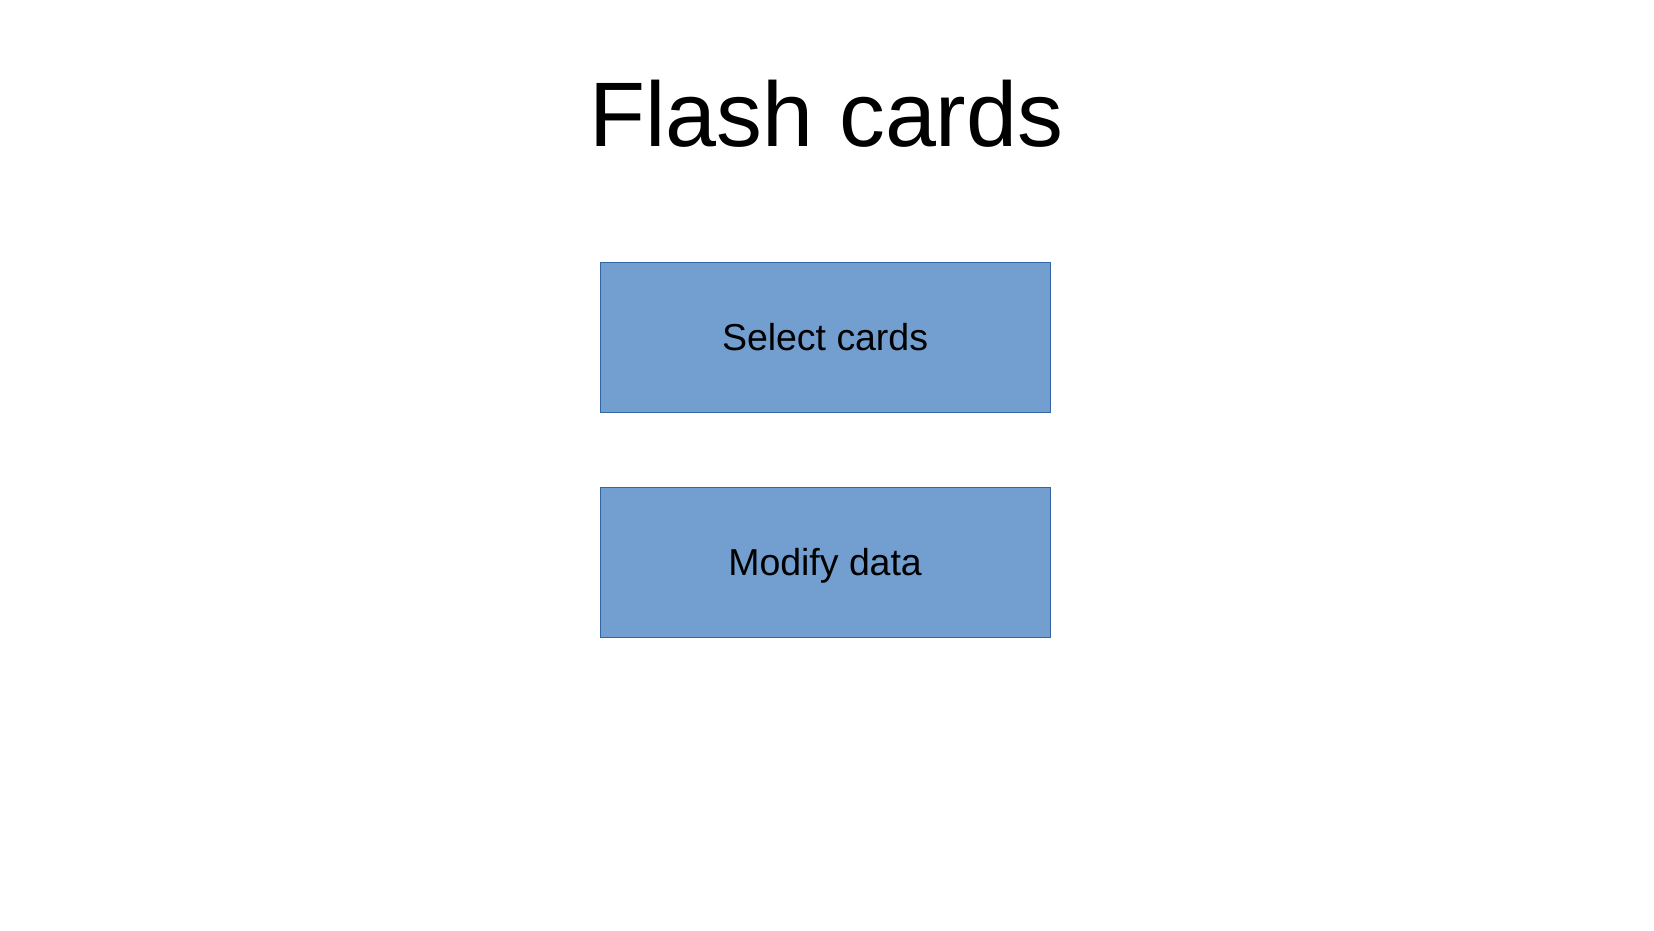

# Flash cards
Select cards
Modify data